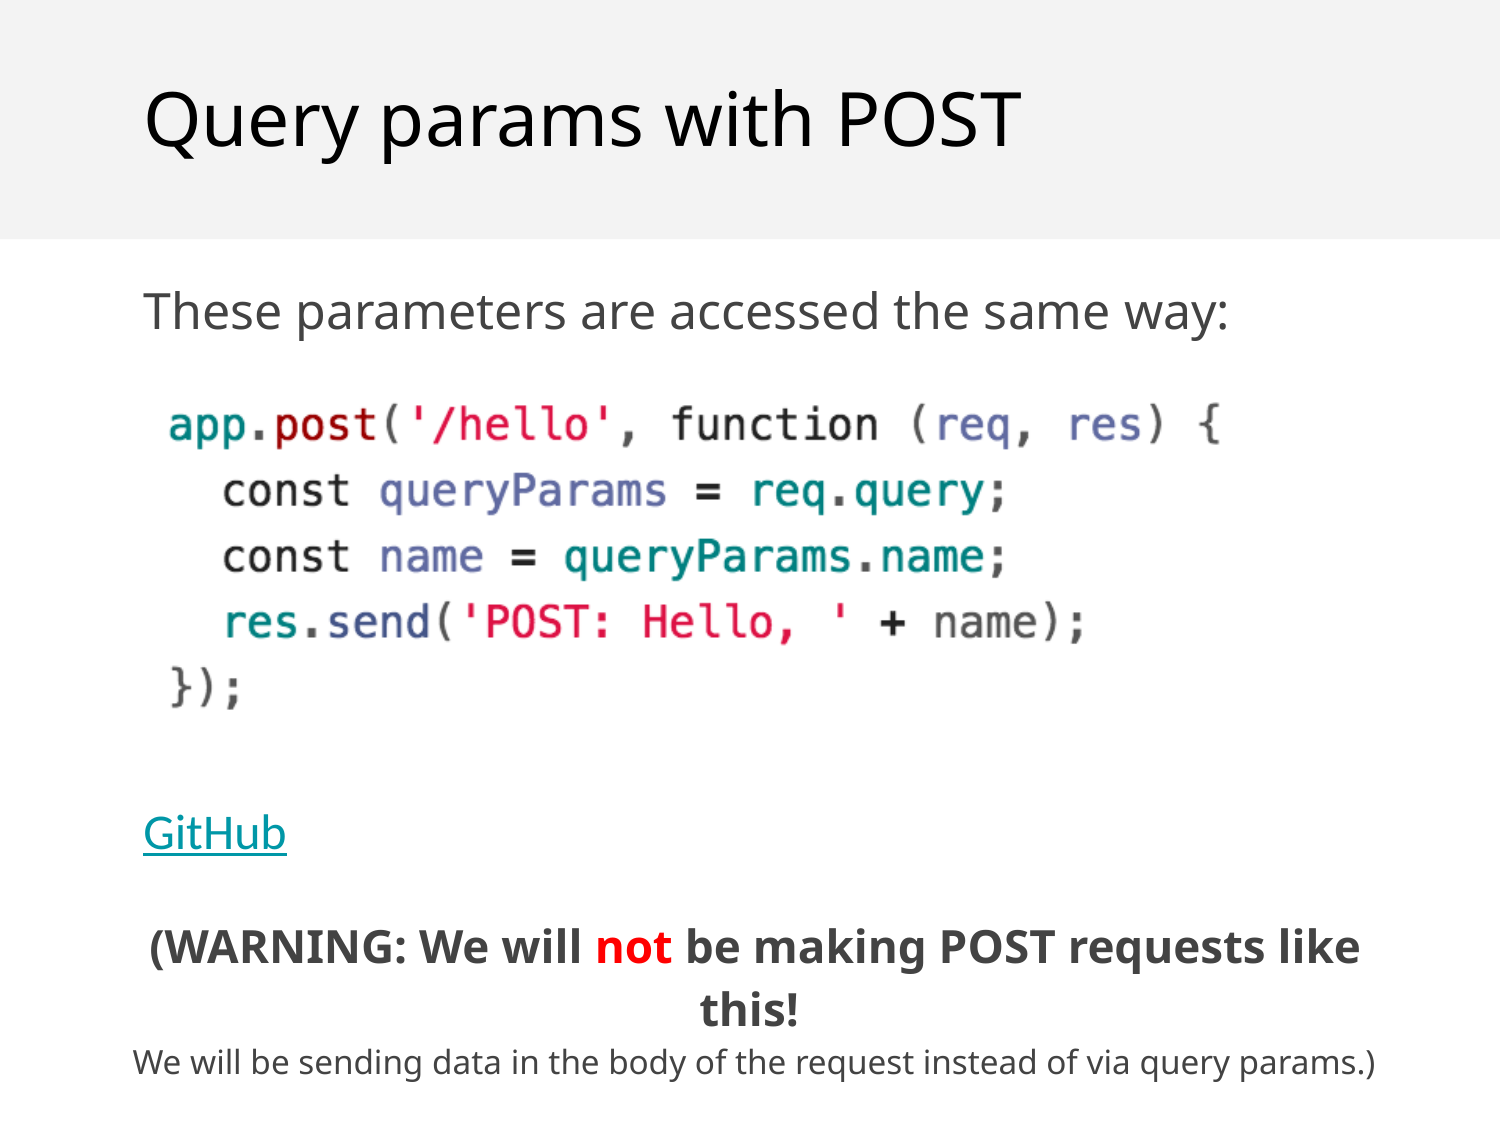

# Query params with POST
These parameters are accessed the same way:
GitHub
(WARNING: We will not be making POST requests like this!
We will be sending data in the body of the request instead of via query params.)